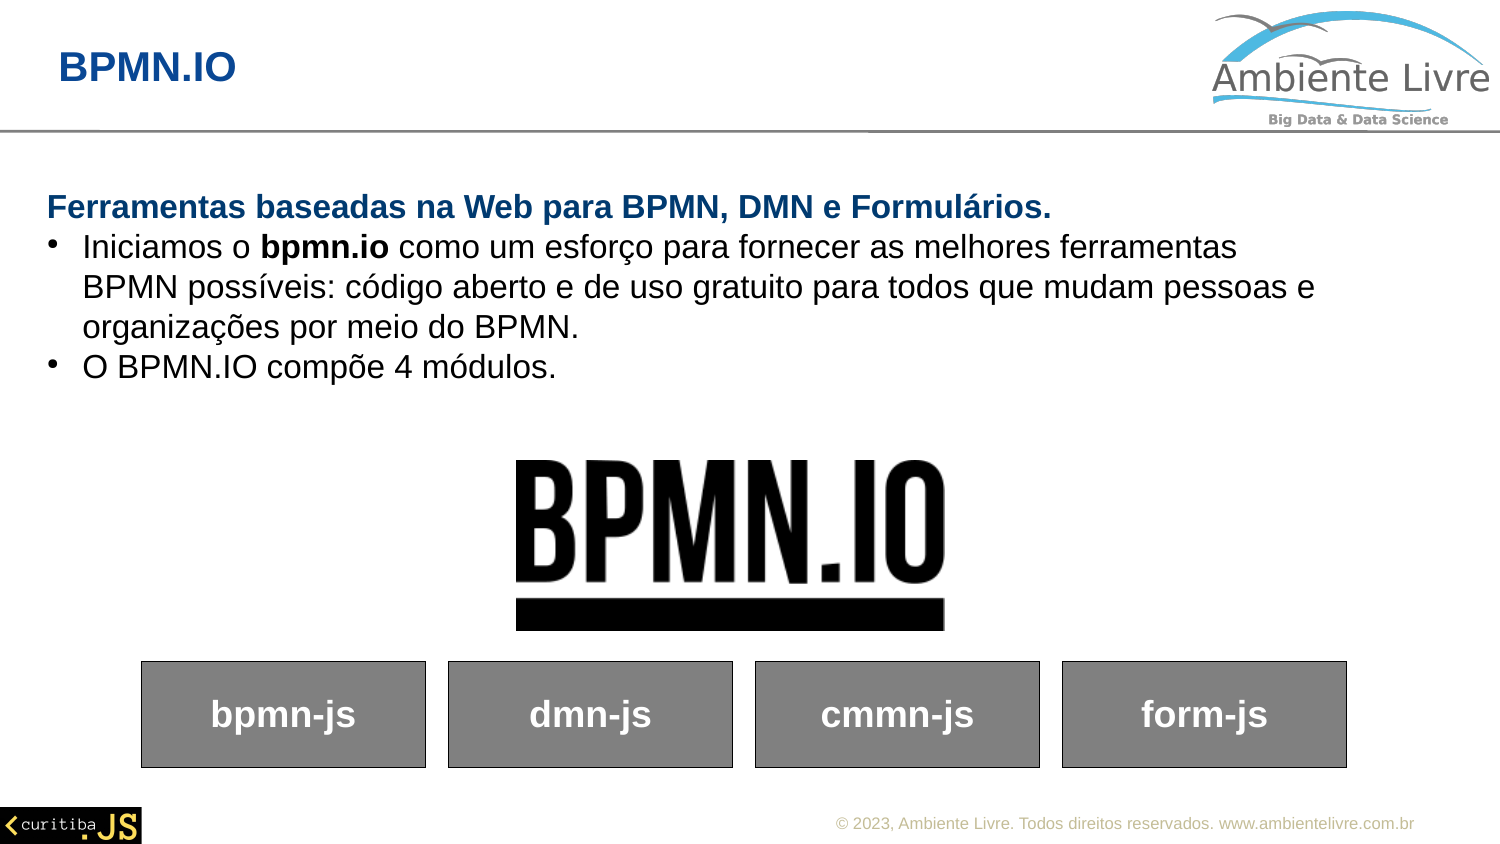

# BPMN.IO
Ferramentas baseadas na Web para BPMN, DMN e Formulários.
Iniciamos o bpmn.io como um esforço para fornecer as melhores ferramentas BPMN possíveis: código aberto e de uso gratuito para todos que mudam pessoas e organizações por meio do BPMN.
O BPMN.IO compõe 4 módulos.
bpmn-js
dmn-js
cmmn-js
form-js